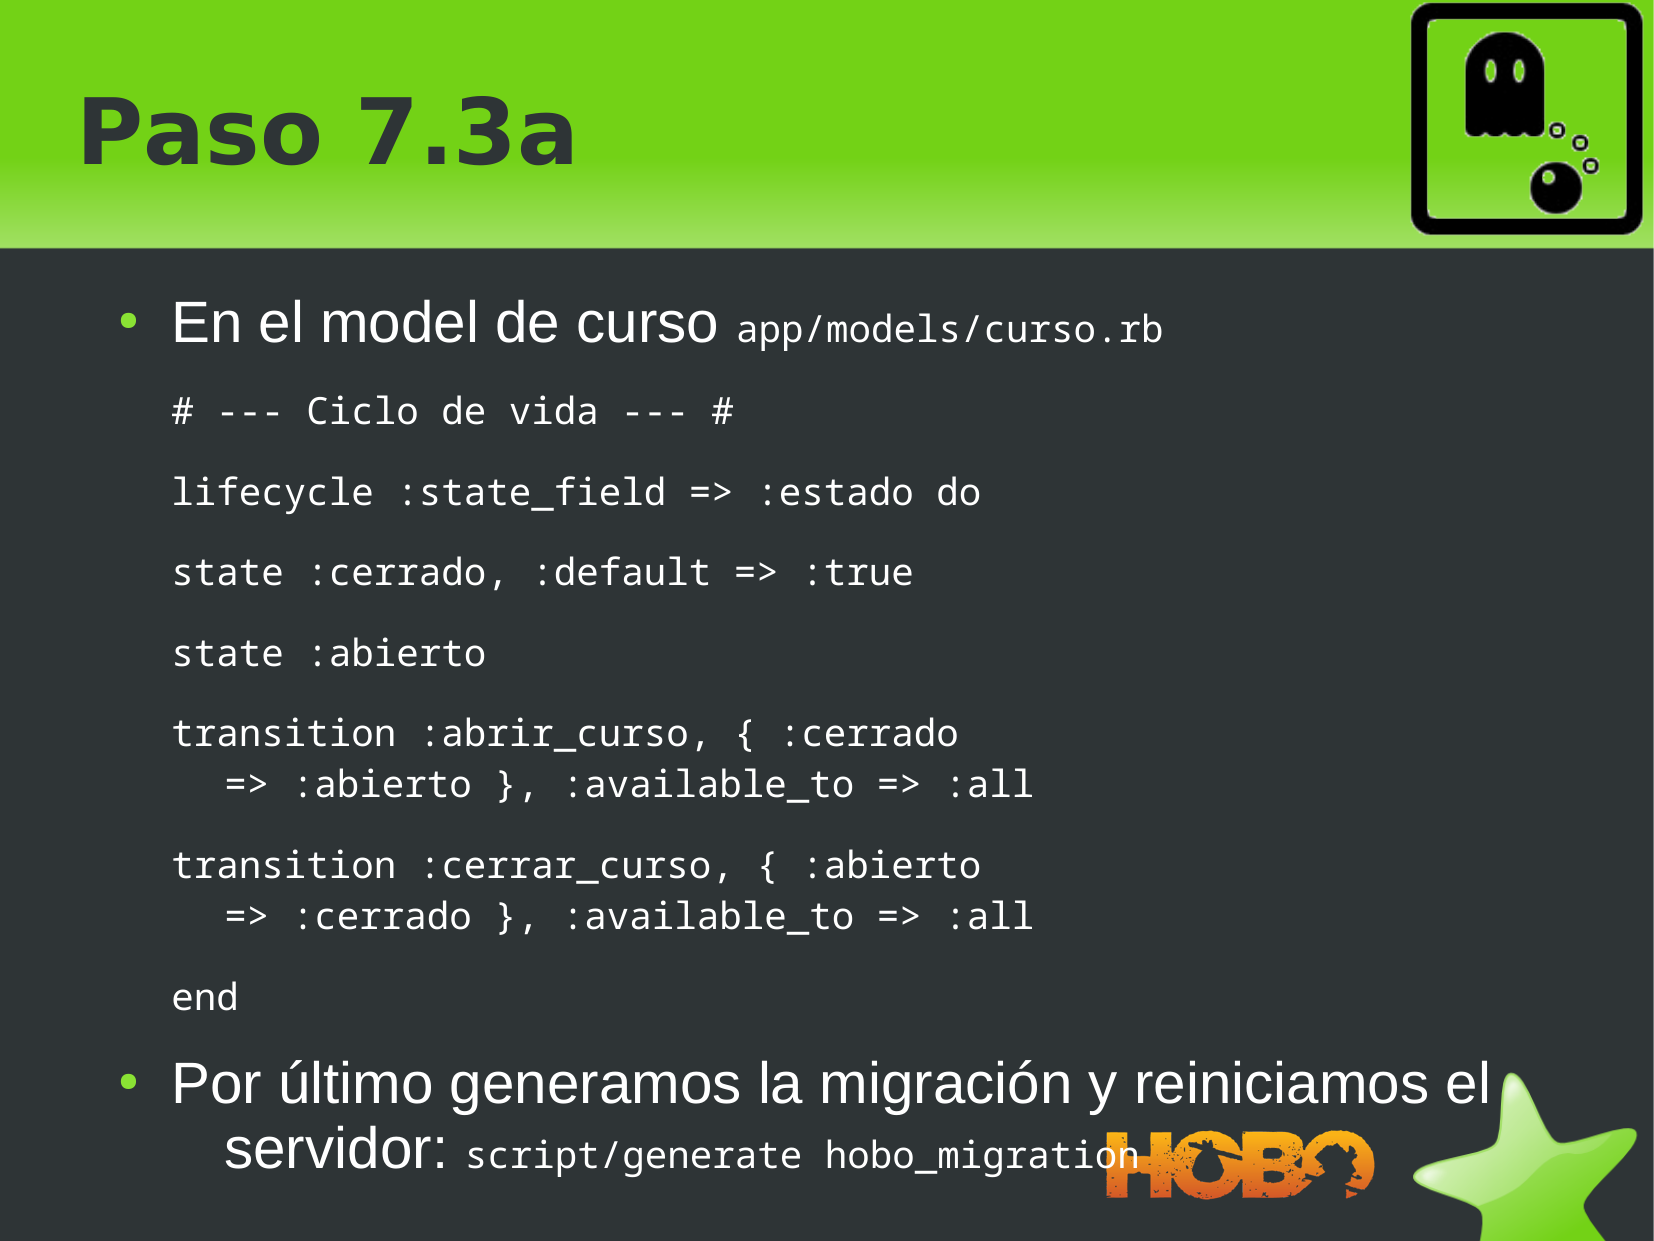

# Paso 7.3a
En el model de curso app/models/curso.rb
# --- Ciclo de vida --- #
lifecycle :state_field => :estado do
state :cerrado, :default => :true
state :abierto
transition :abrir_curso, { :cerrado => :abierto }, :available_to => :all
transition :cerrar_curso, { :abierto => :cerrado }, :available_to => :all
end
Por último generamos la migración y reiniciamos el servidor: script/generate hobo_migration